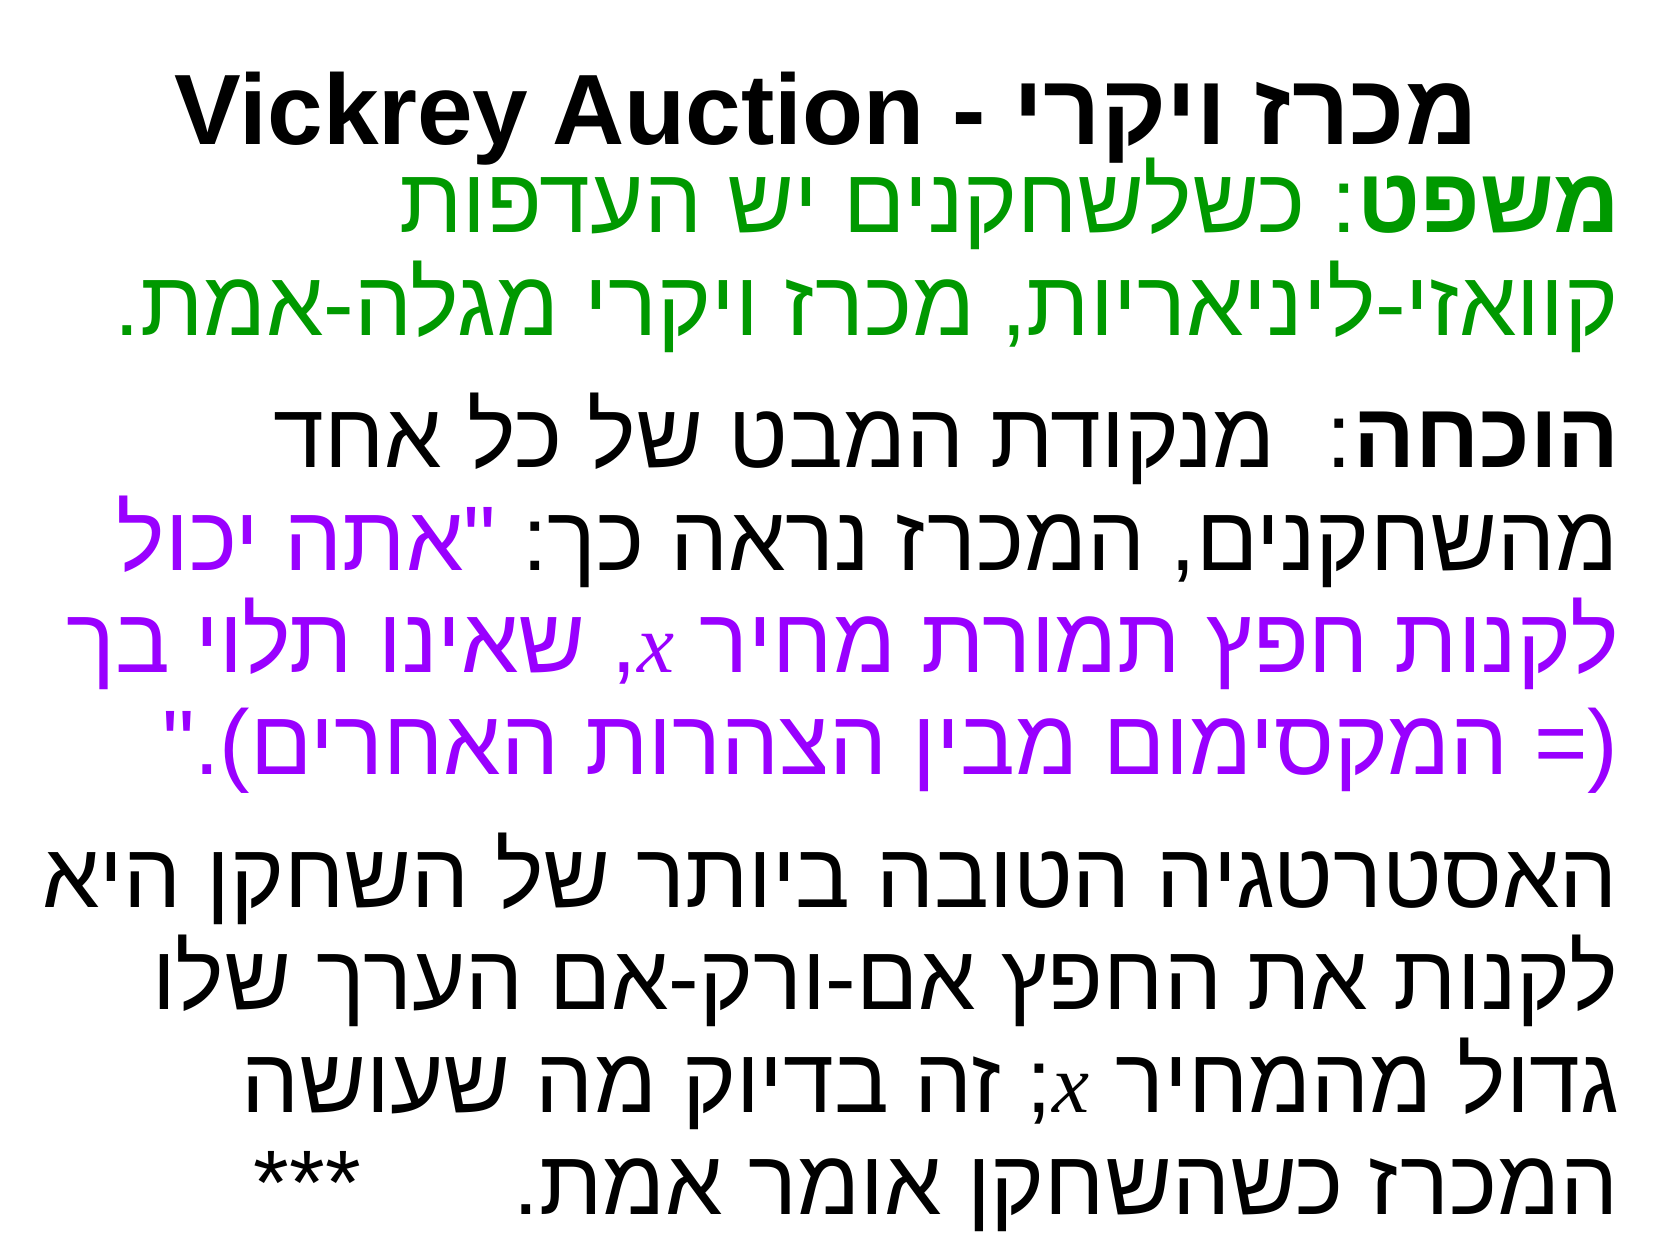

מכרז ויקרי - Vickrey Auction
# משפט: כשלשחקנים יש העדפות קוואזי-ליניאריות, מכרז ויקרי מגלה-אמת.
הוכחה: מנקודת המבט של כל אחד מהשחקנים, המכרז נראה כך: "אתה יכול לקנות חפץ תמורת מחיר x, שאינו תלוי בך (= המקסימום מבין הצהרות האחרים)."
האסטרטגיה הטובה ביותר של השחקן היא לקנות את החפץ אם-ורק-אם הערך שלו גדול מהמחיר x; זה בדיוק מה שעושה המכרז כשהשחקן אומר אמת. ***